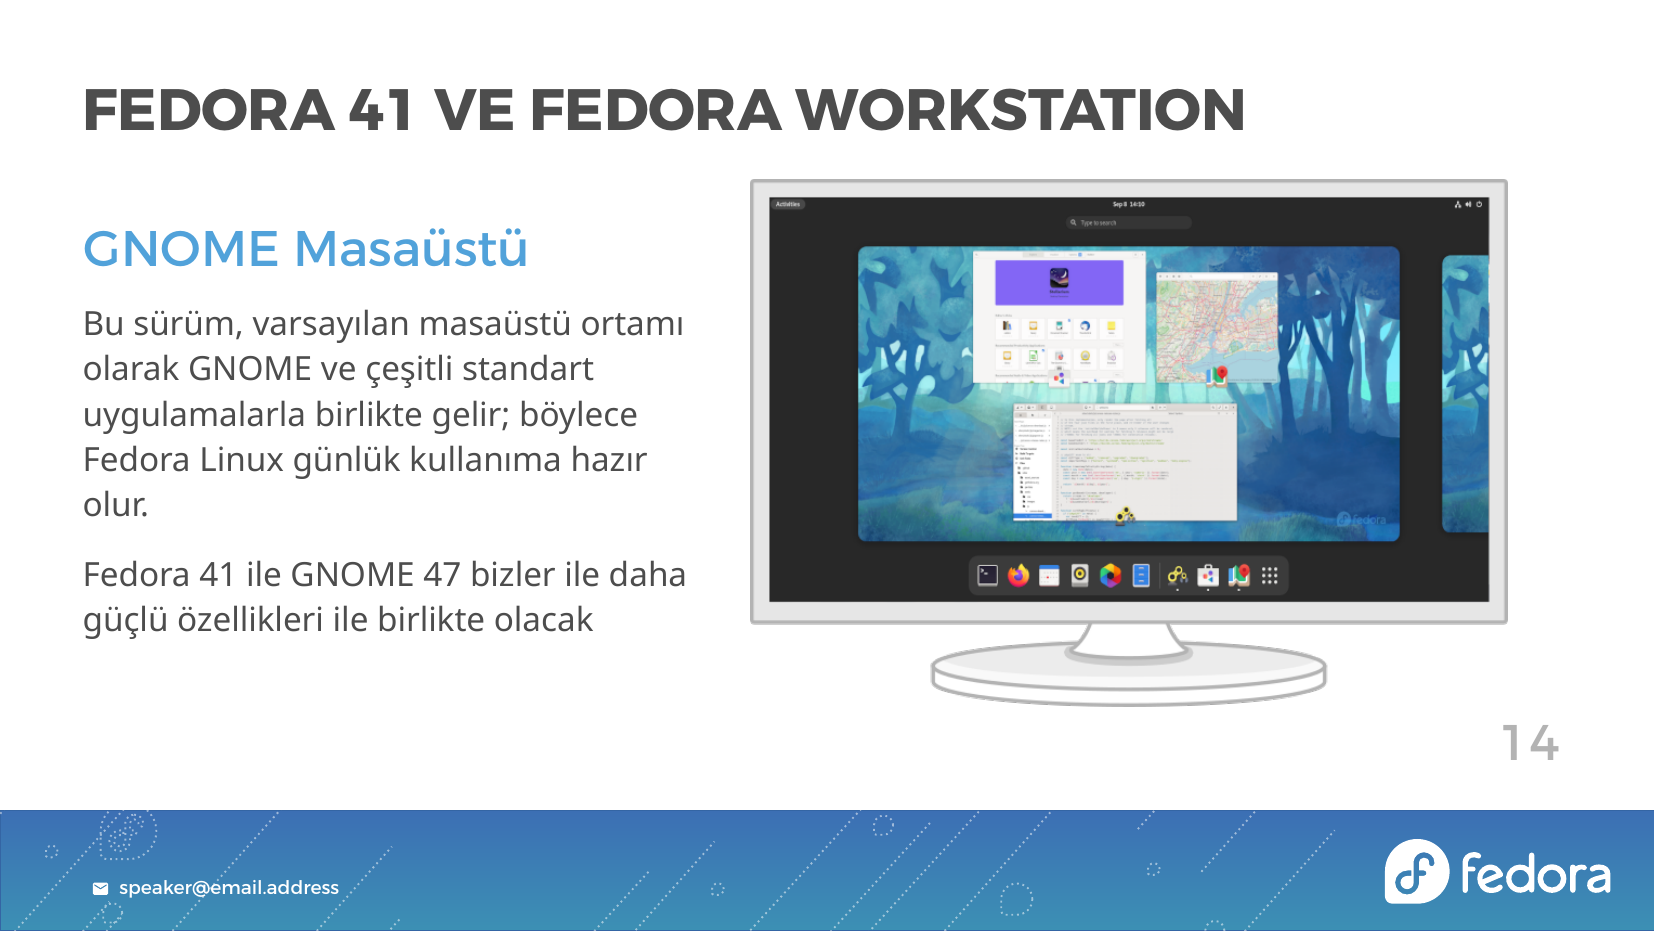

# Fedora 41 ve fedora WORKSTATION
GNOME Masaüstü
Bu sürüm, varsayılan masaüstü ortamı olarak GNOME ve çeşitli standart uygulamalarla birlikte gelir; böylece Fedora Linux günlük kullanıma hazır olur.
Fedora 41 ile GNOME 47 bizler ile daha güçlü özellikleri ile birlikte olacak
14